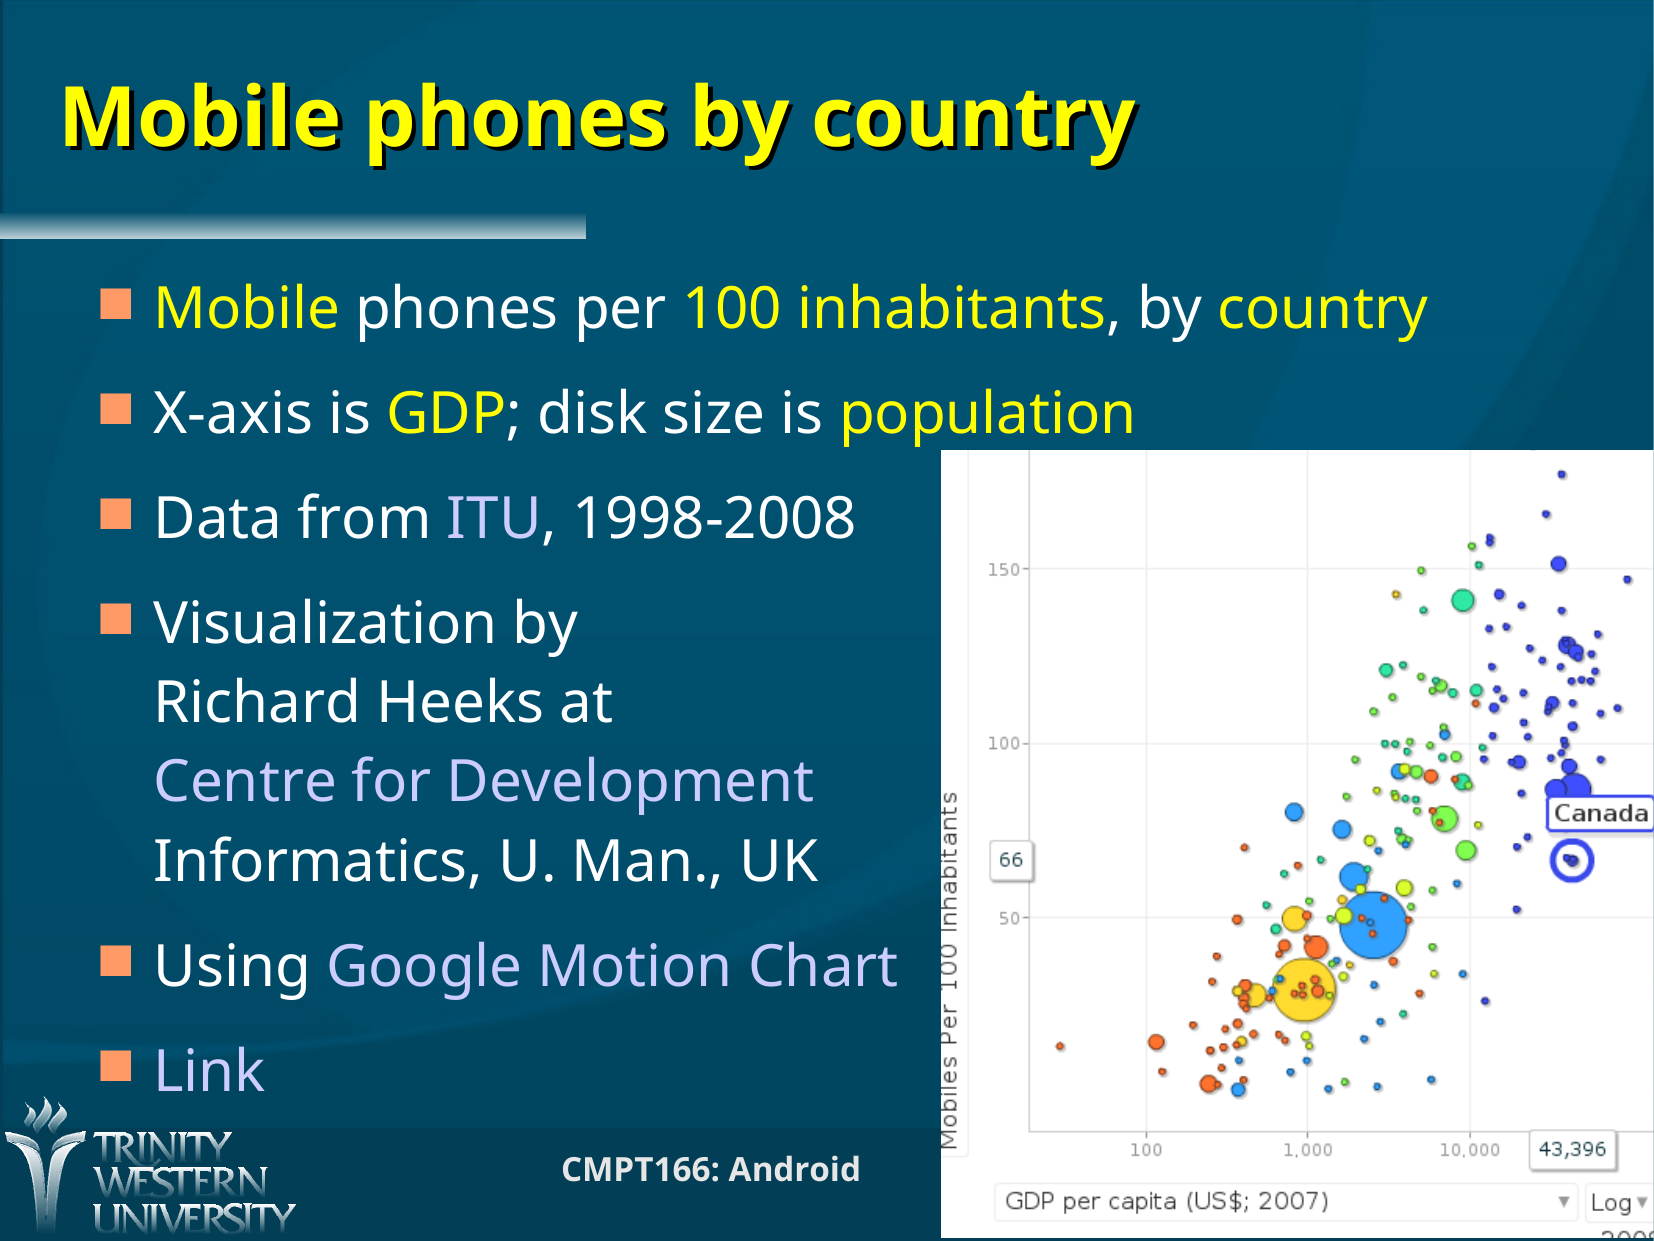

# Mobile phones by country
Mobile phones per 100 inhabitants, by country
X-axis is GDP; disk size is population
Data from ITU, 1998-2008
Visualization by
Richard Heeks at
Centre for Development
Informatics, U. Man., UK
Using Google Motion Chart
Link
CMPT166: Android
24 Mar 2010
6